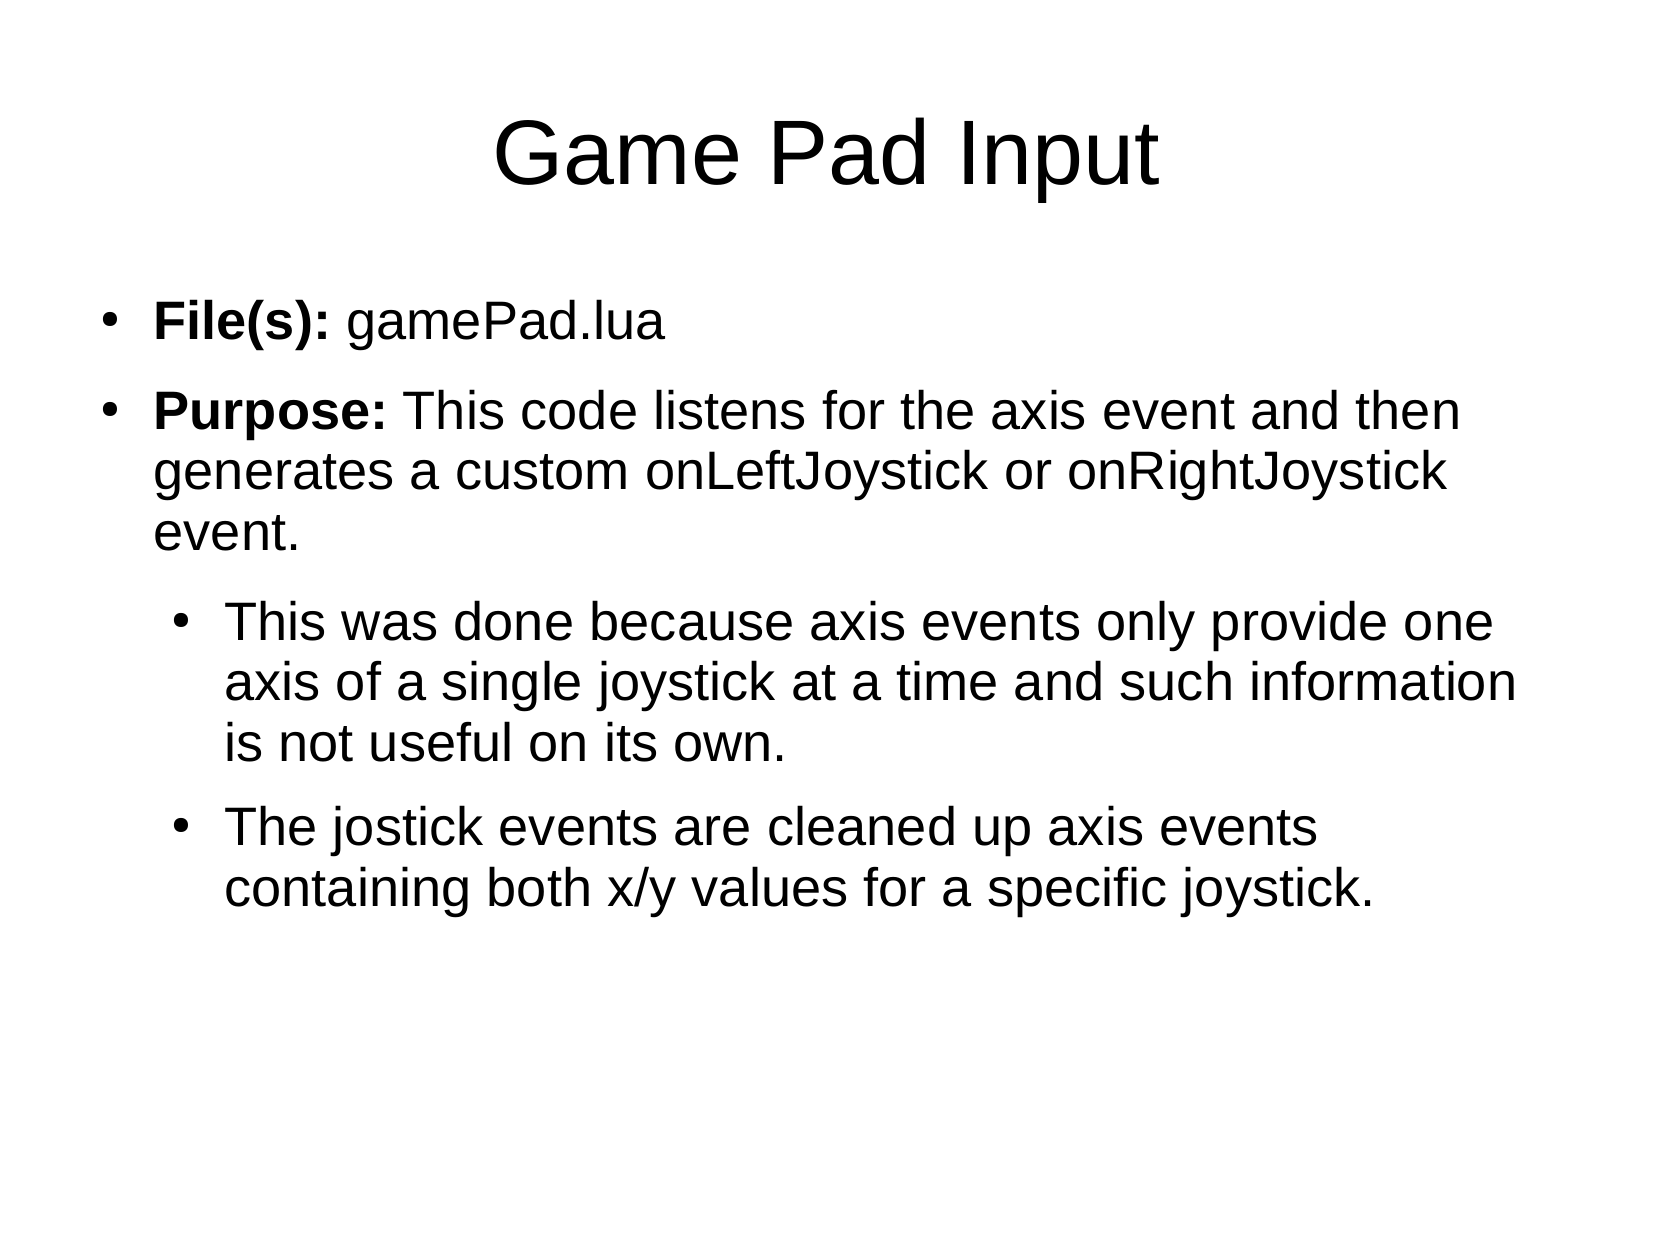

# Game Pad Input
File(s): gamePad.lua
Purpose: This code listens for the axis event and then generates a custom onLeftJoystick or onRightJoystick event.
This was done because axis events only provide one axis of a single joystick at a time and such information is not useful on its own.
The jostick events are cleaned up axis events containing both x/y values for a specific joystick.